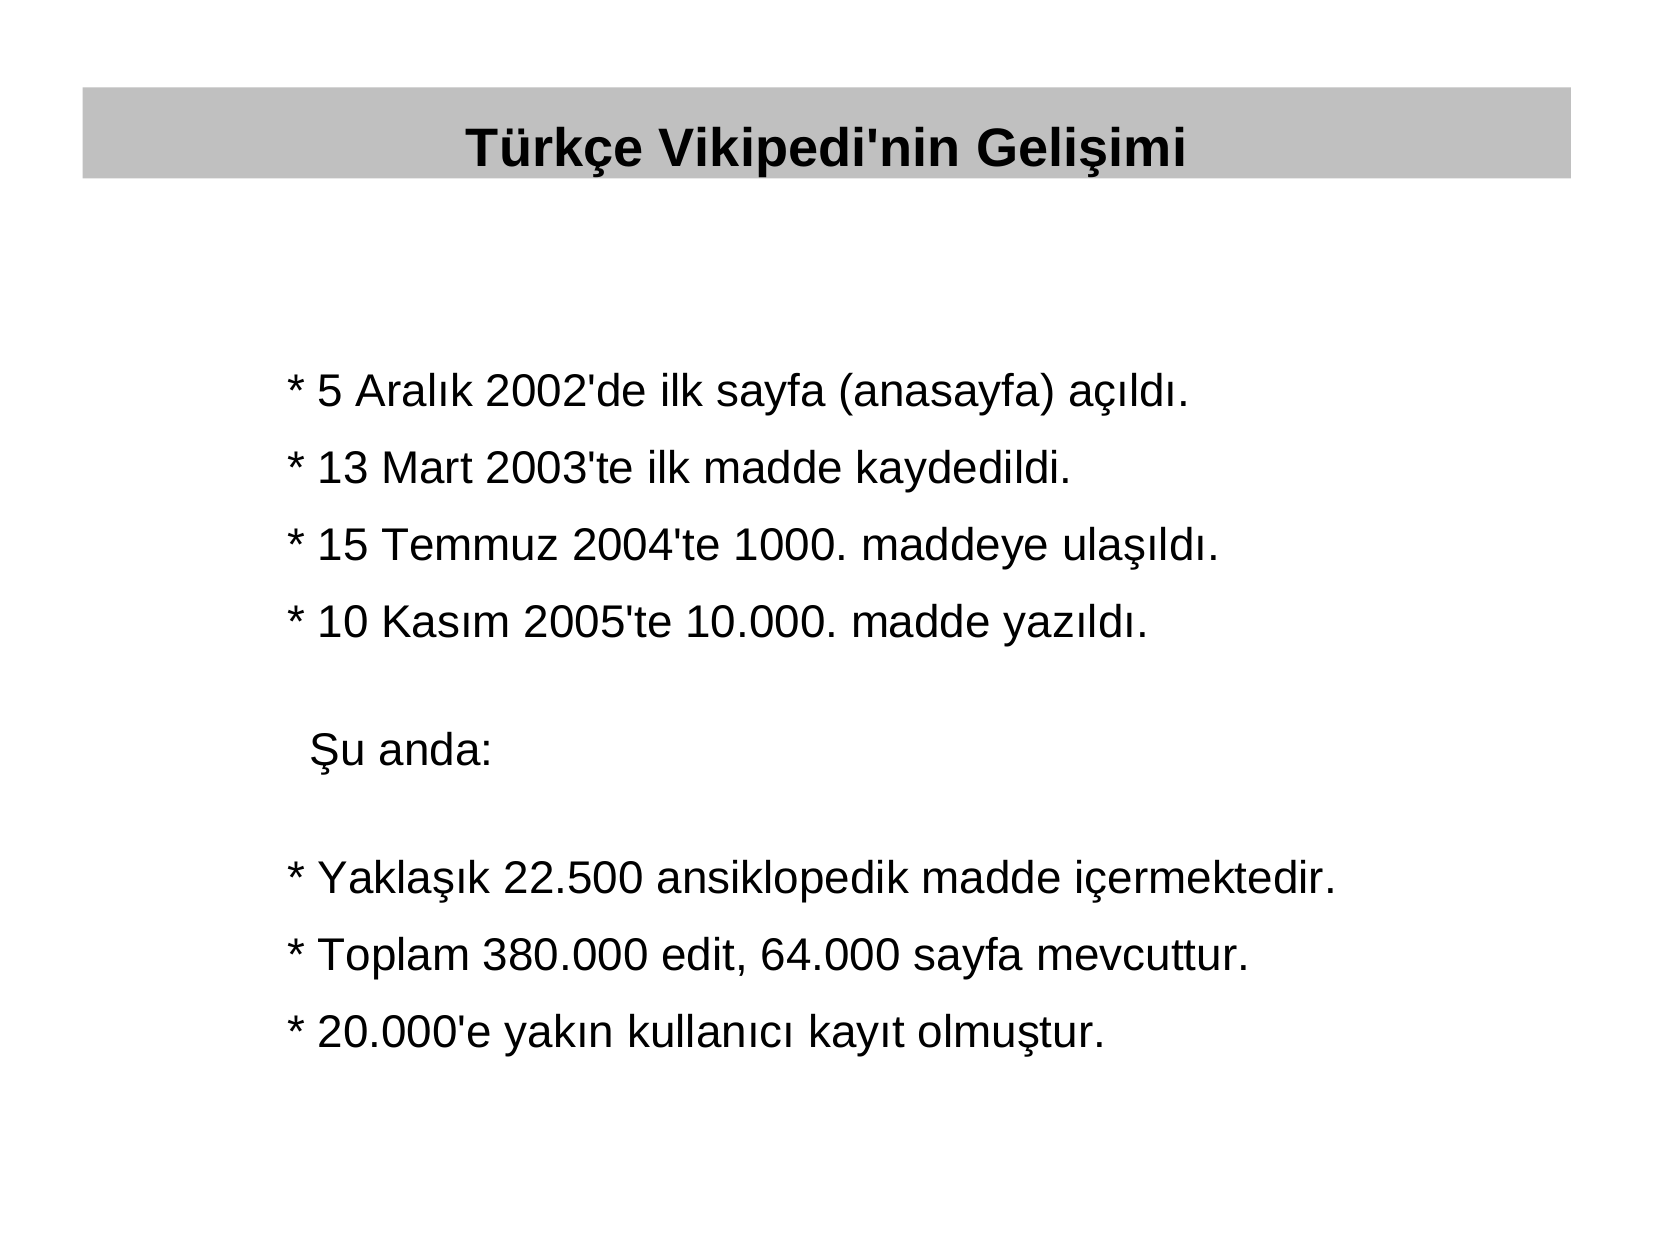

# Türkçe Vikipedi'nin Gelişimi
 * 5 Aralık 2002'de ilk sayfa (anasayfa) açıldı.
 * 13 Mart 2003'te ilk madde kaydedildi.
 * 15 Temmuz 2004'te 1000. maddeye ulaşıldı.
 * 10 Kasım 2005'te 10.000. madde yazıldı.
	Şu anda:
 * Yaklaşık 22.500 ansiklopedik madde içermektedir.
 * Toplam 380.000 edit, 64.000 sayfa mevcuttur.
 * 20.000'e yakın kullanıcı kayıt olmuştur.